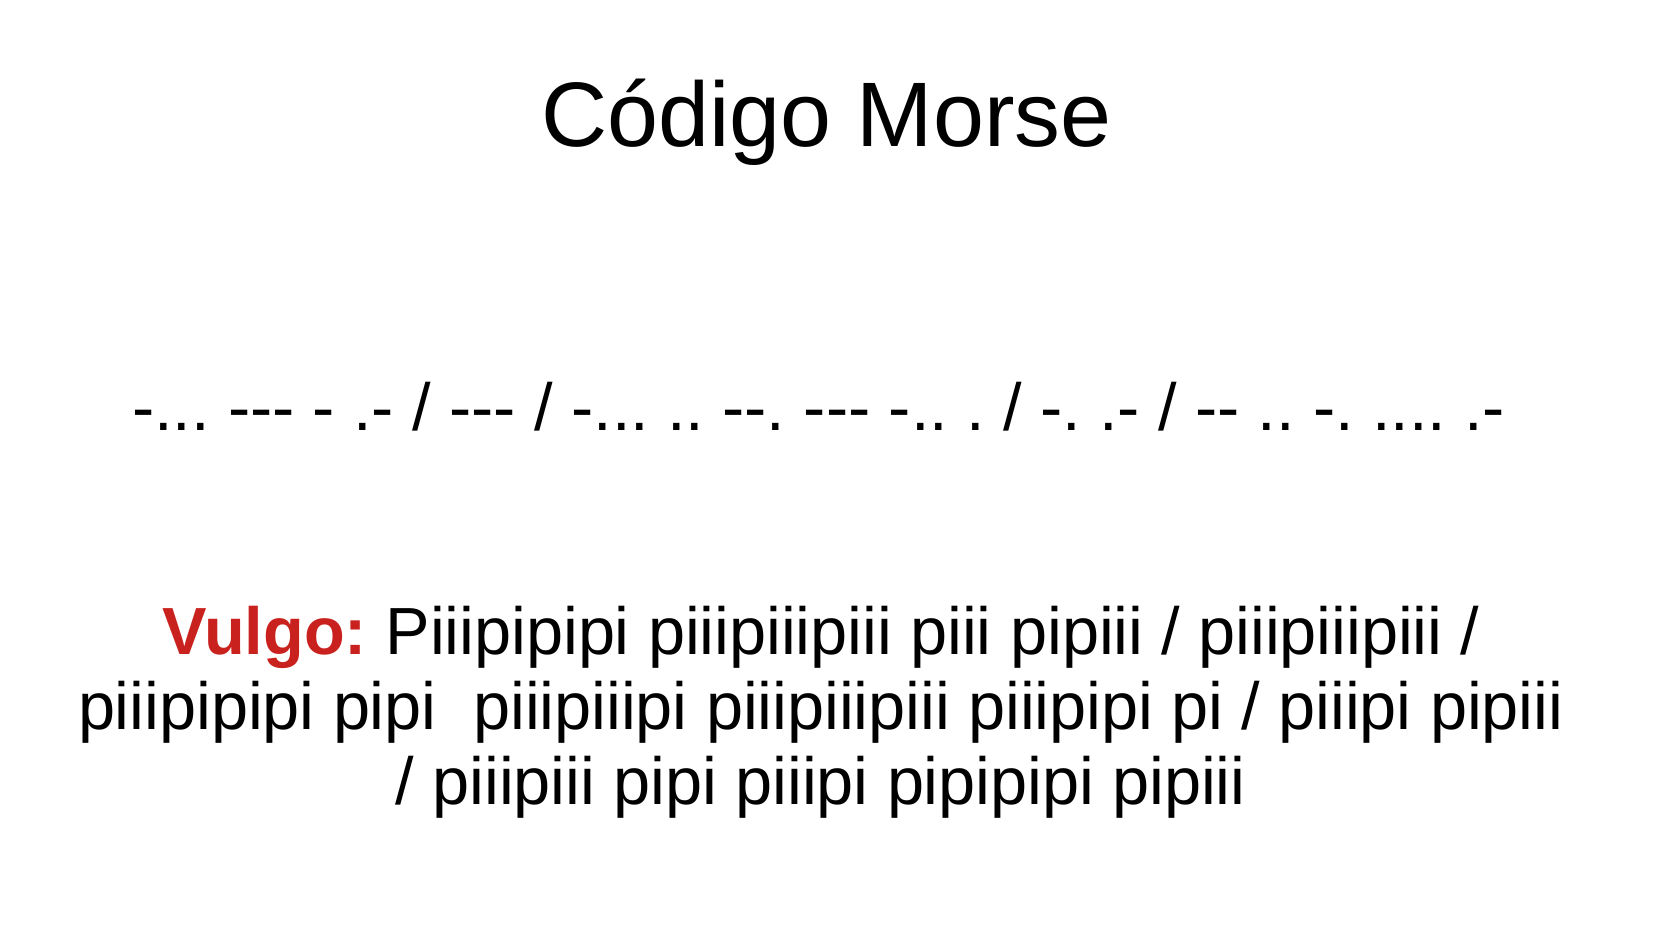

# Código Morse
-... --- - .- / --- / -... .. --. --- -.. . / -. .- / -- .. -. .... .-
Vulgo: Piiipipipi piiipiiipiii piii pipiii / piiipiiipiii / piiipipipi pipi piiipiiipi piiipiiipiii piiipipi pi / piiipi pipiii / piiipiii pipi piiipi pipipipi pipiii